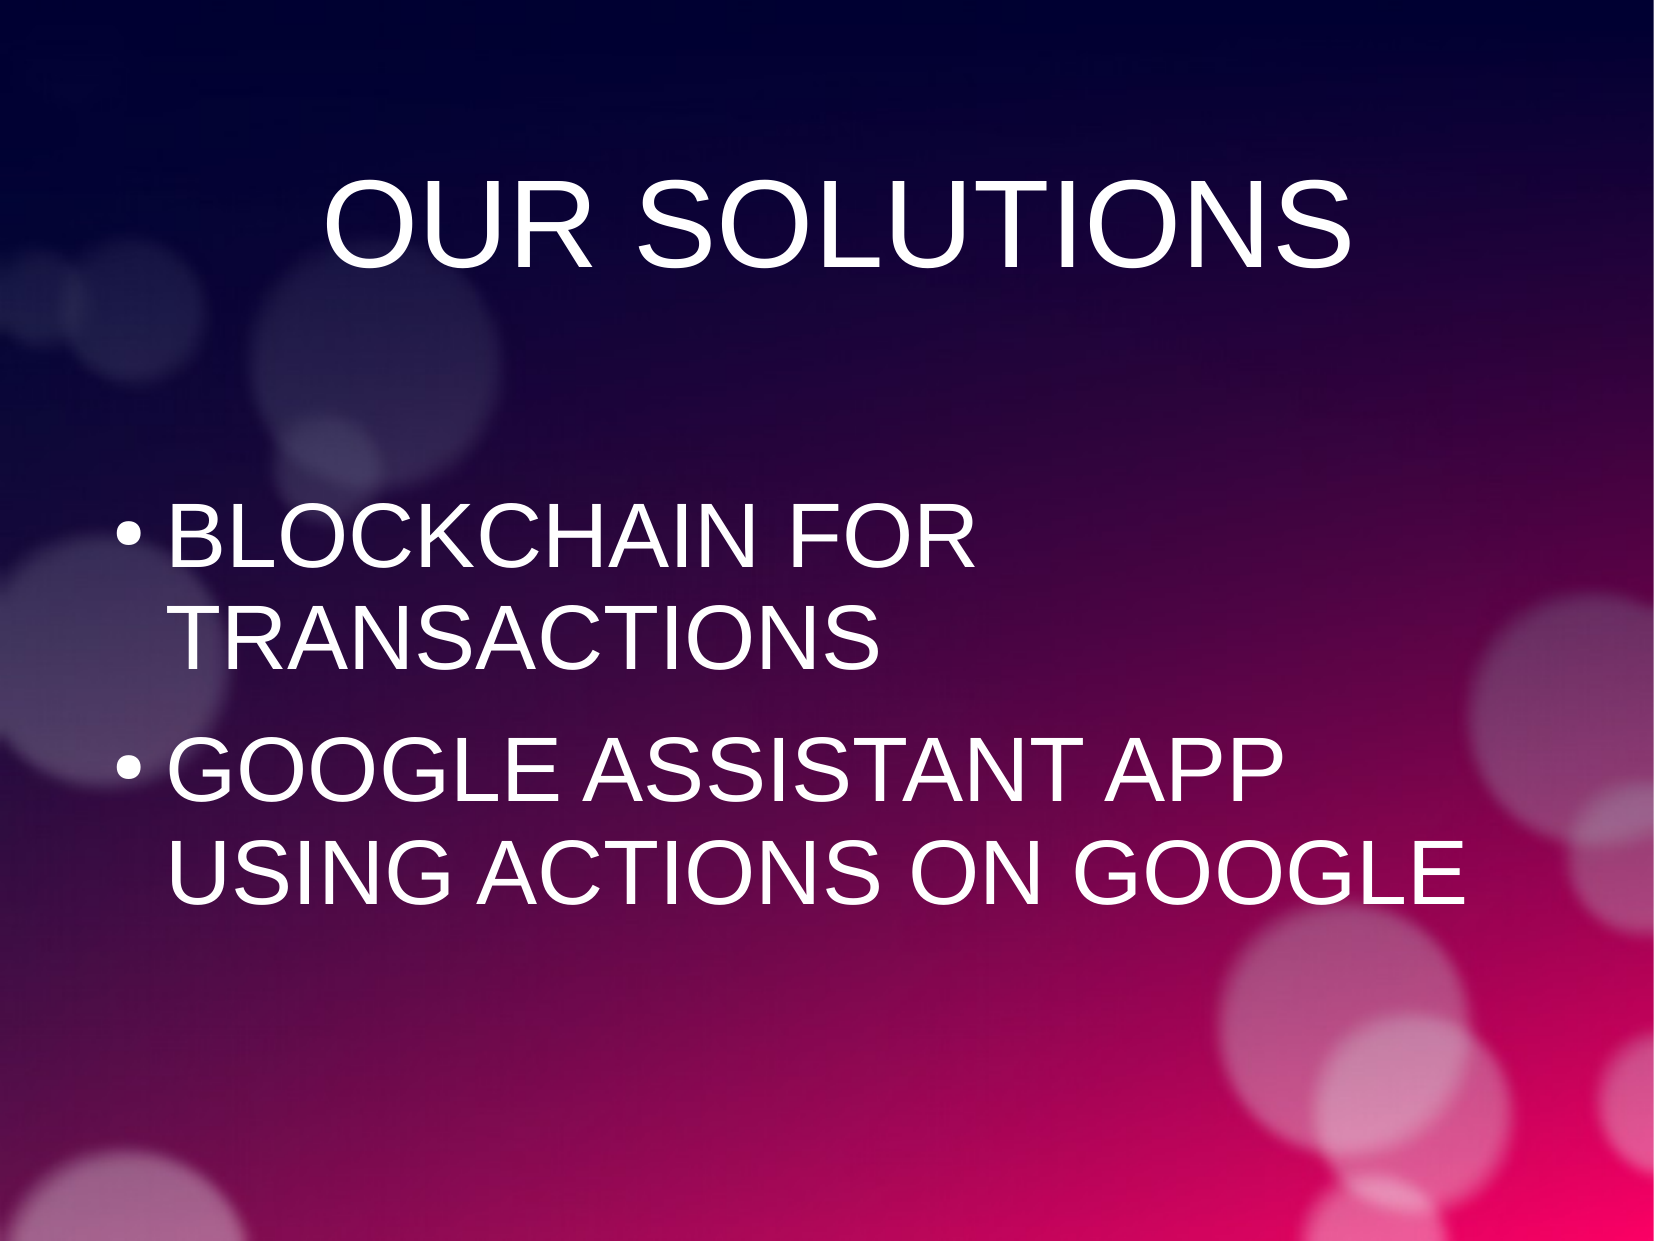

# OUR SOLUTIONS
BLOCKCHAIN FOR TRANSACTIONS
GOOGLE ASSISTANT APP USING ACTIONS ON GOOGLE